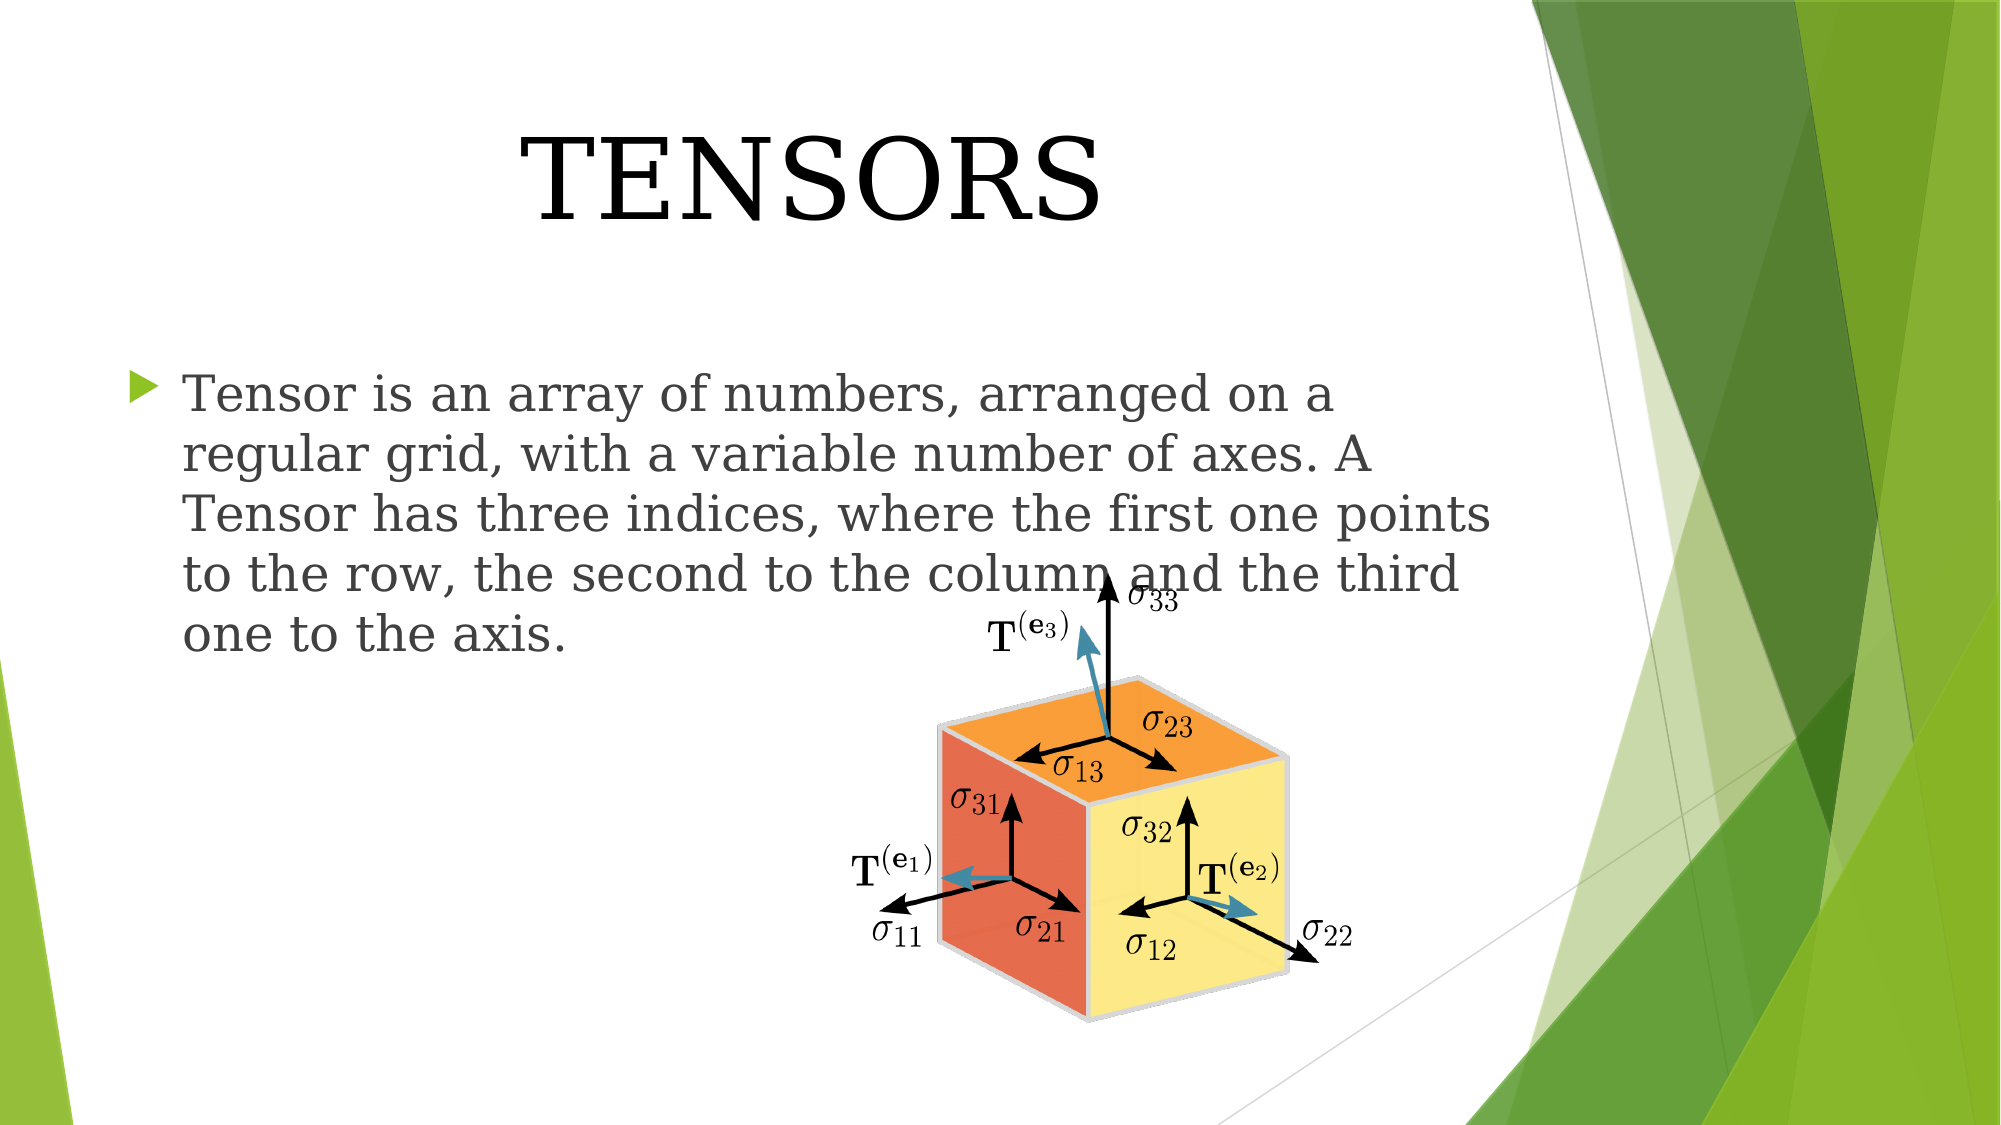

# TENSORS
Tensor is an array of numbers, arranged on a regular grid, with a variable number of axes. A Tensor has three indices, where the first one points to the row, the second to the column and the third one to the axis.